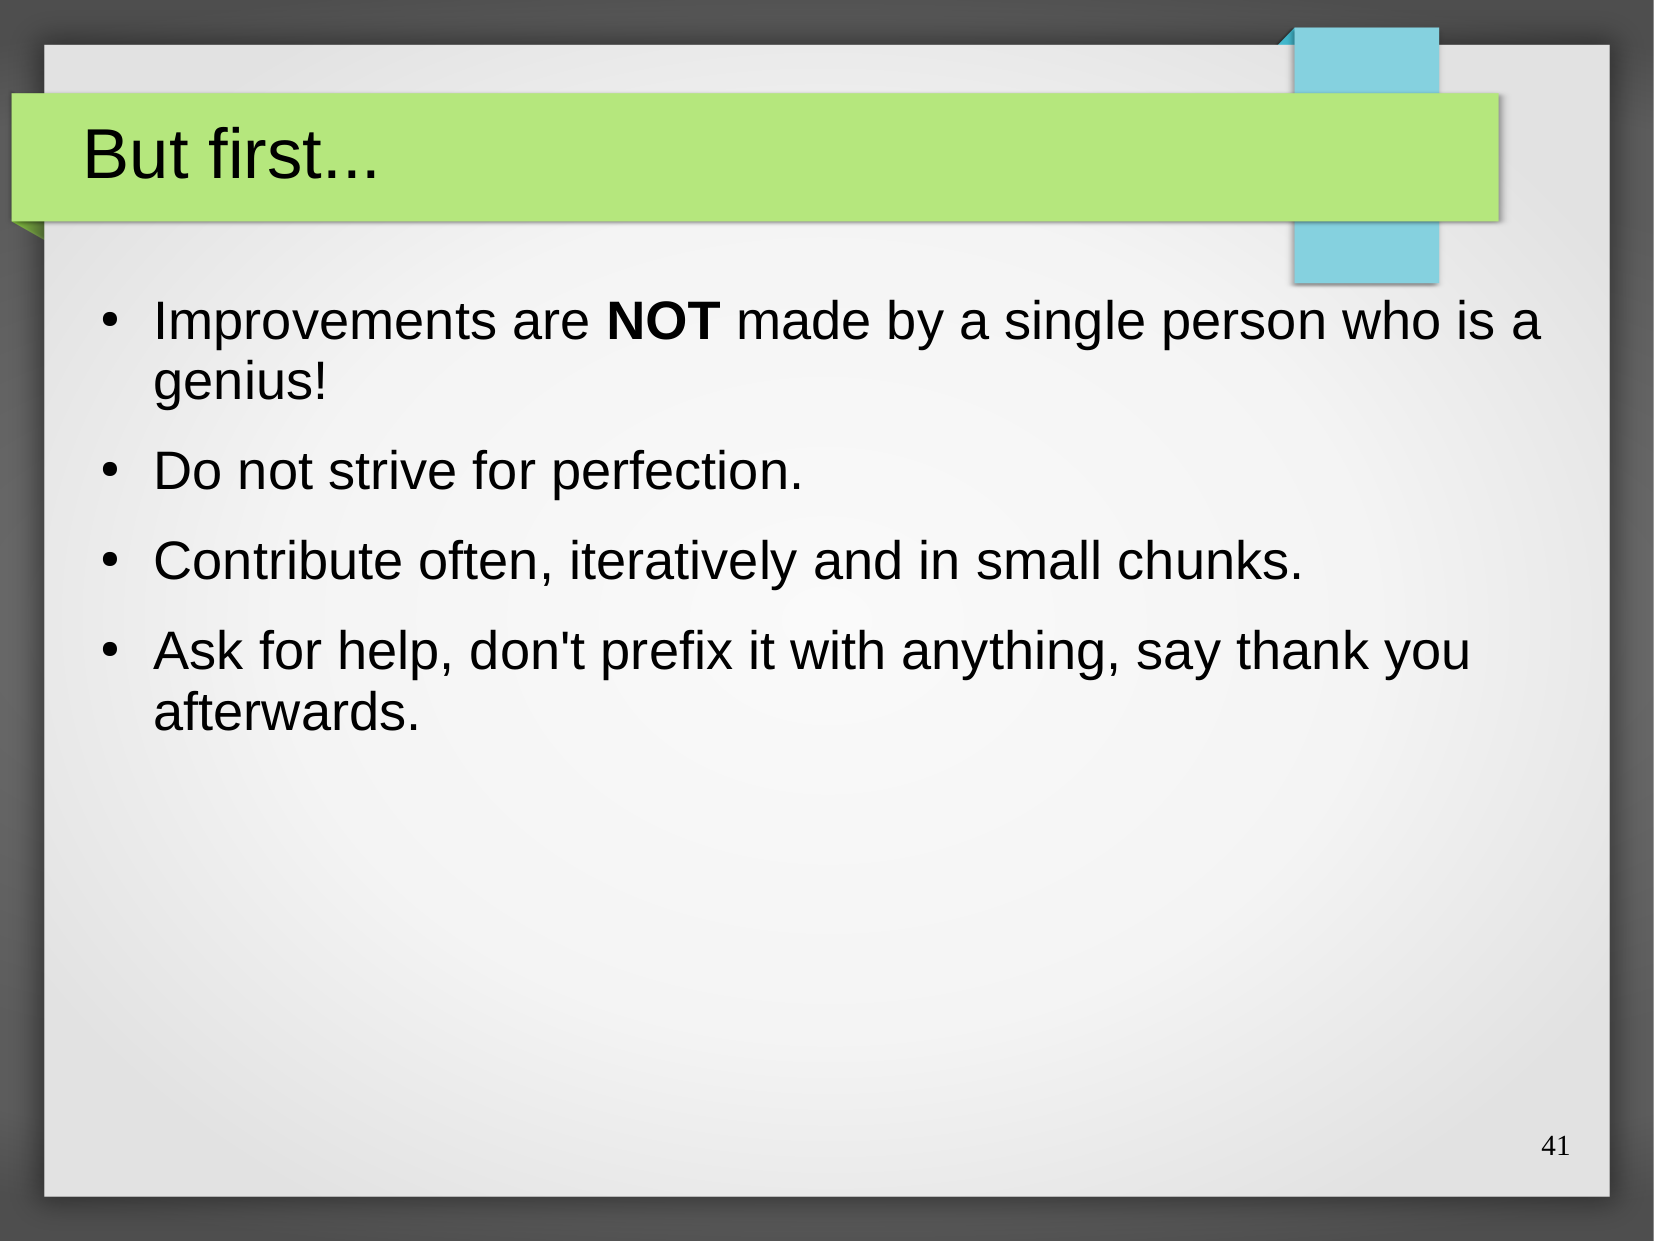

# But first...
Improvements are NOT made by a single person who is a genius!
Do not strive for perfection.
Contribute often, iteratively and in small chunks.
Ask for help, don't prefix it with anything, say thank you afterwards.
41